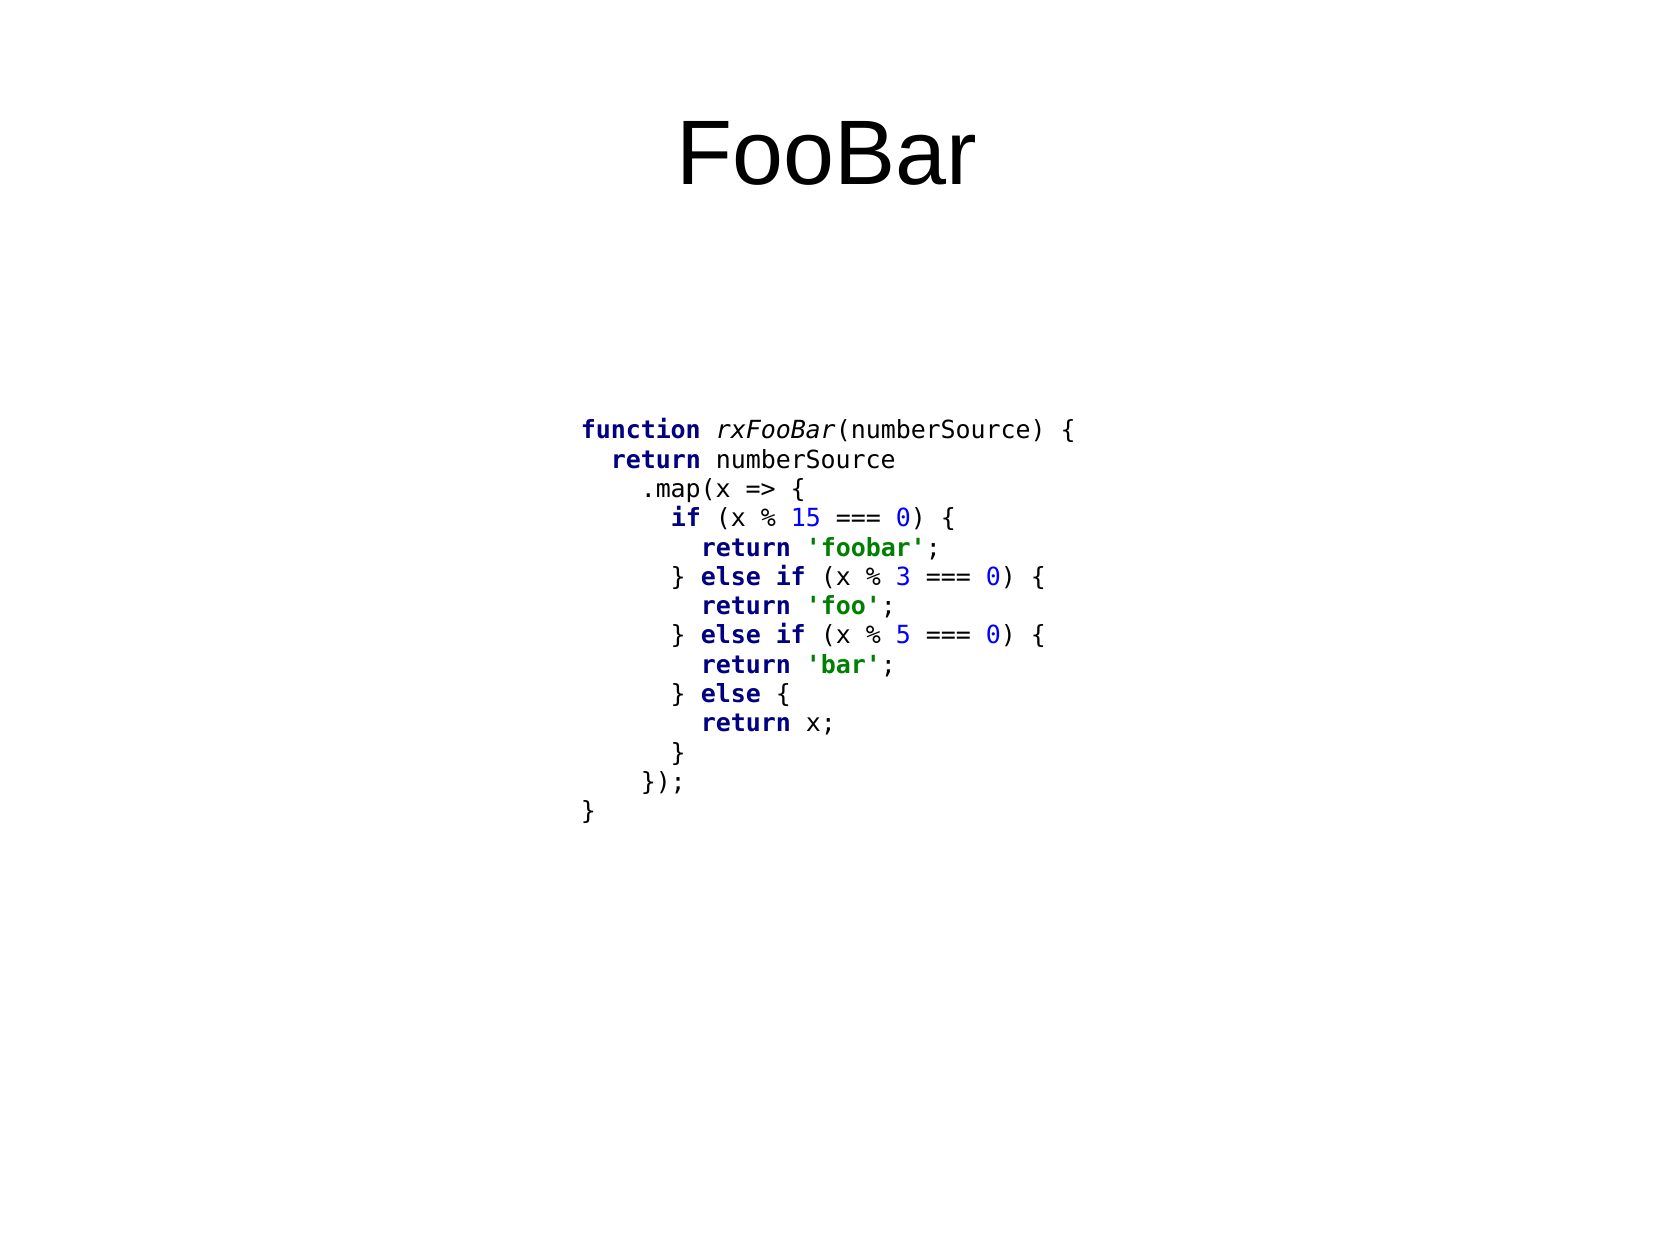

# FooBar
function rxFooBar(numberSource) {
 return numberSource
 .map(x => {
 if (x % 15 === 0) {
 return 'foobar';
 } else if (x % 3 === 0) {
 return 'foo';
 } else if (x % 5 === 0) {
 return 'bar';
 } else {
 return x;
 }
 });
}